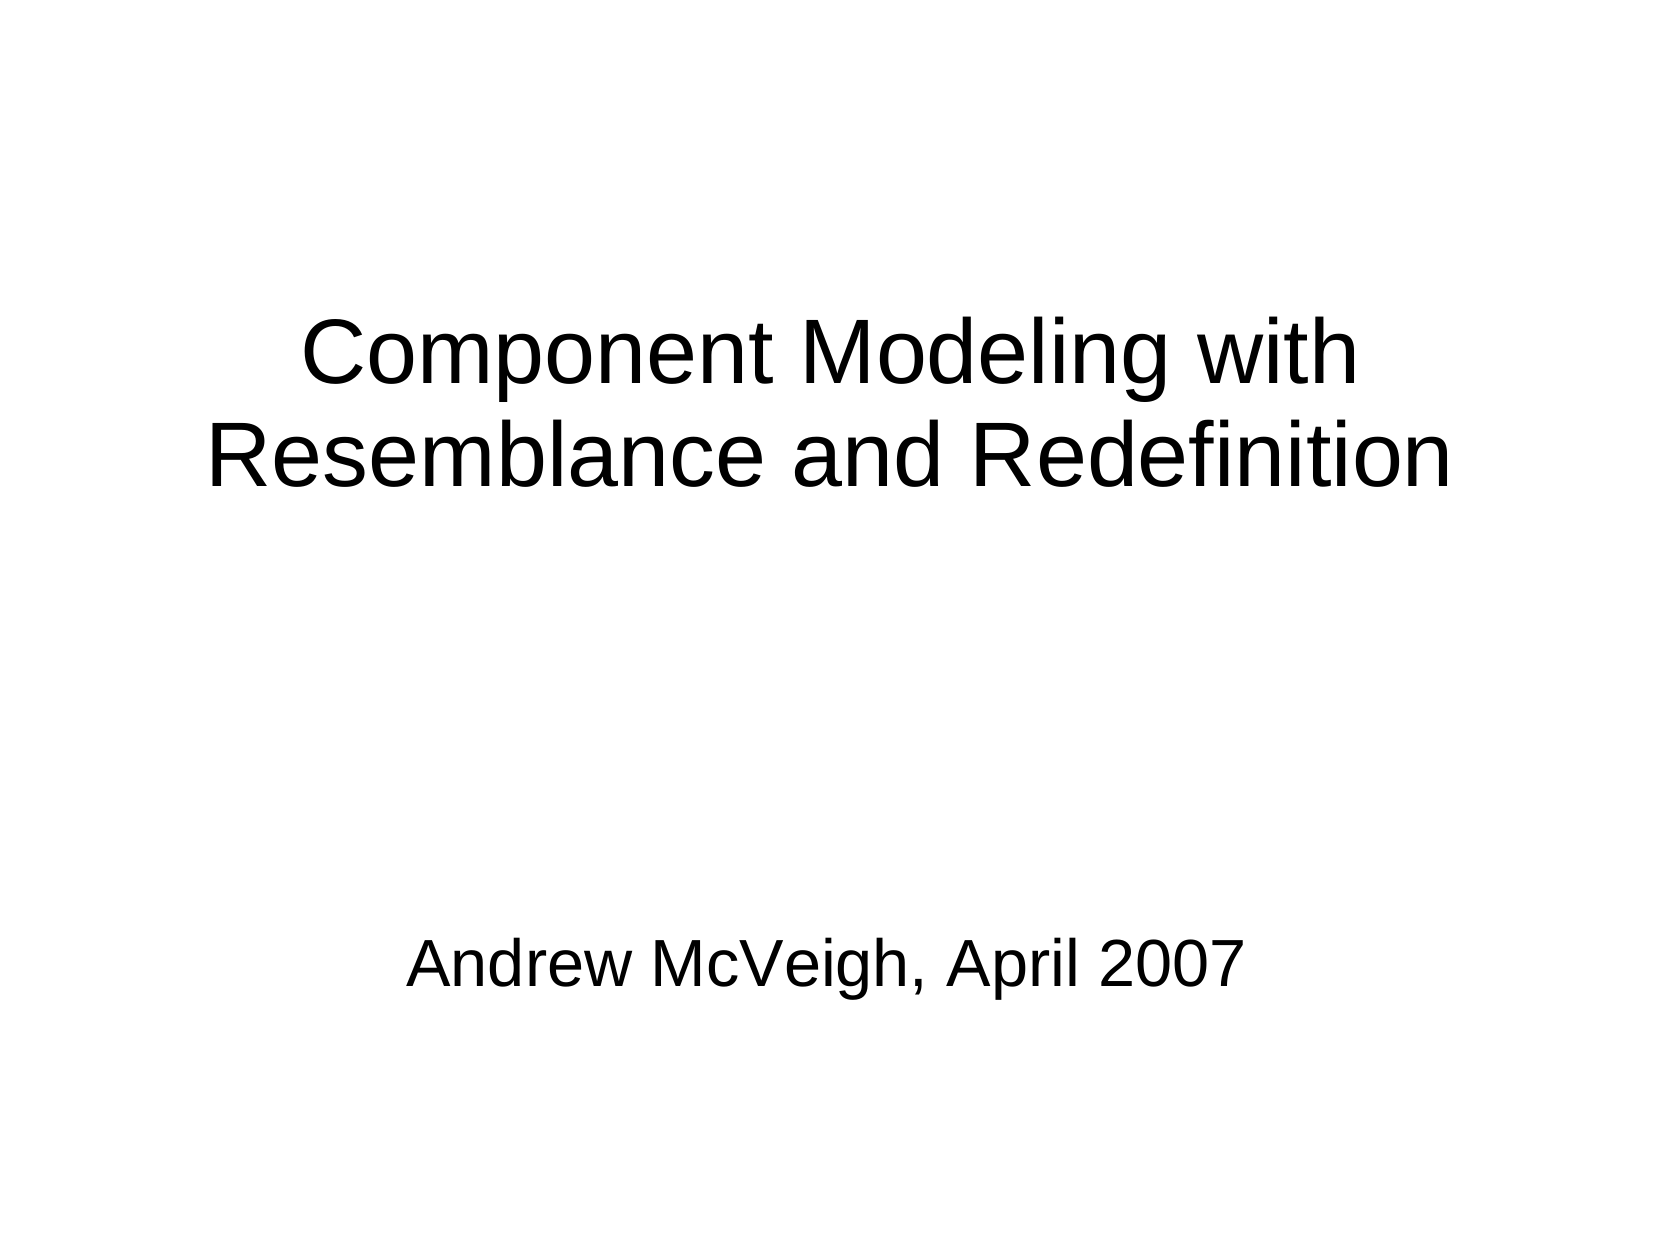

# Component Modeling with Resemblance and Redefinition
Andrew McVeigh, April 2007